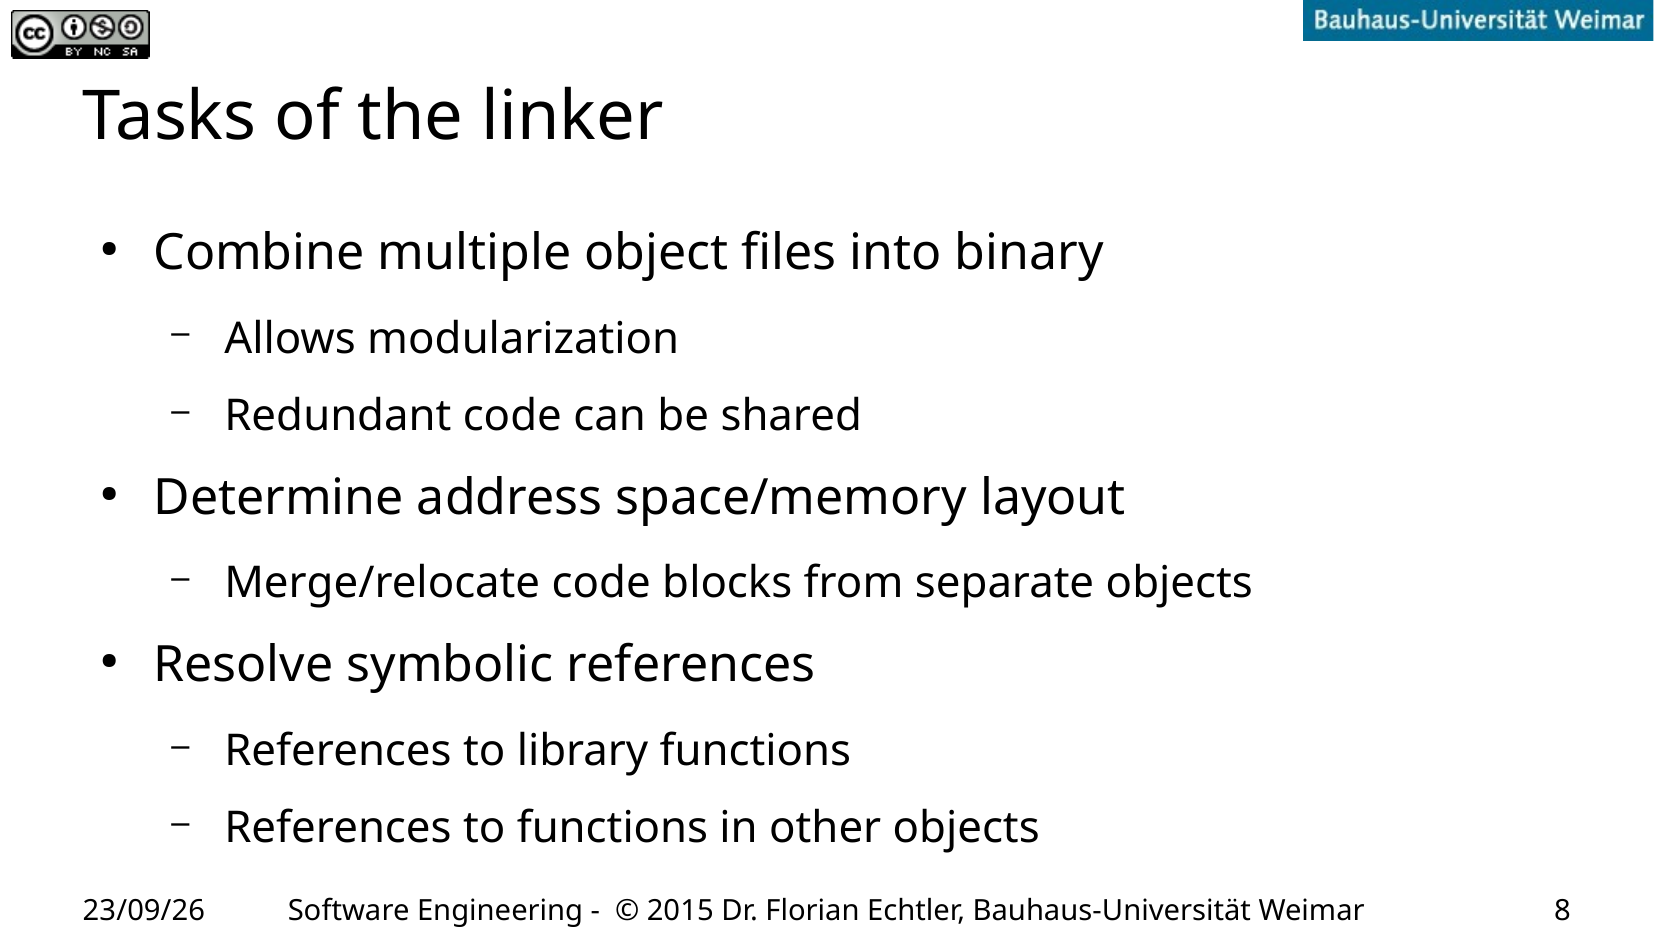

# Tasks of the linker
Combine multiple object files into binary
Allows modularization
Redundant code can be shared
Determine address space/memory layout
Merge/relocate code blocks from separate objects
Resolve symbolic references
References to library functions
References to functions in other objects
Software Engineering - © 2015 Dr. Florian Echtler, Bauhaus-Universität Weimar
8